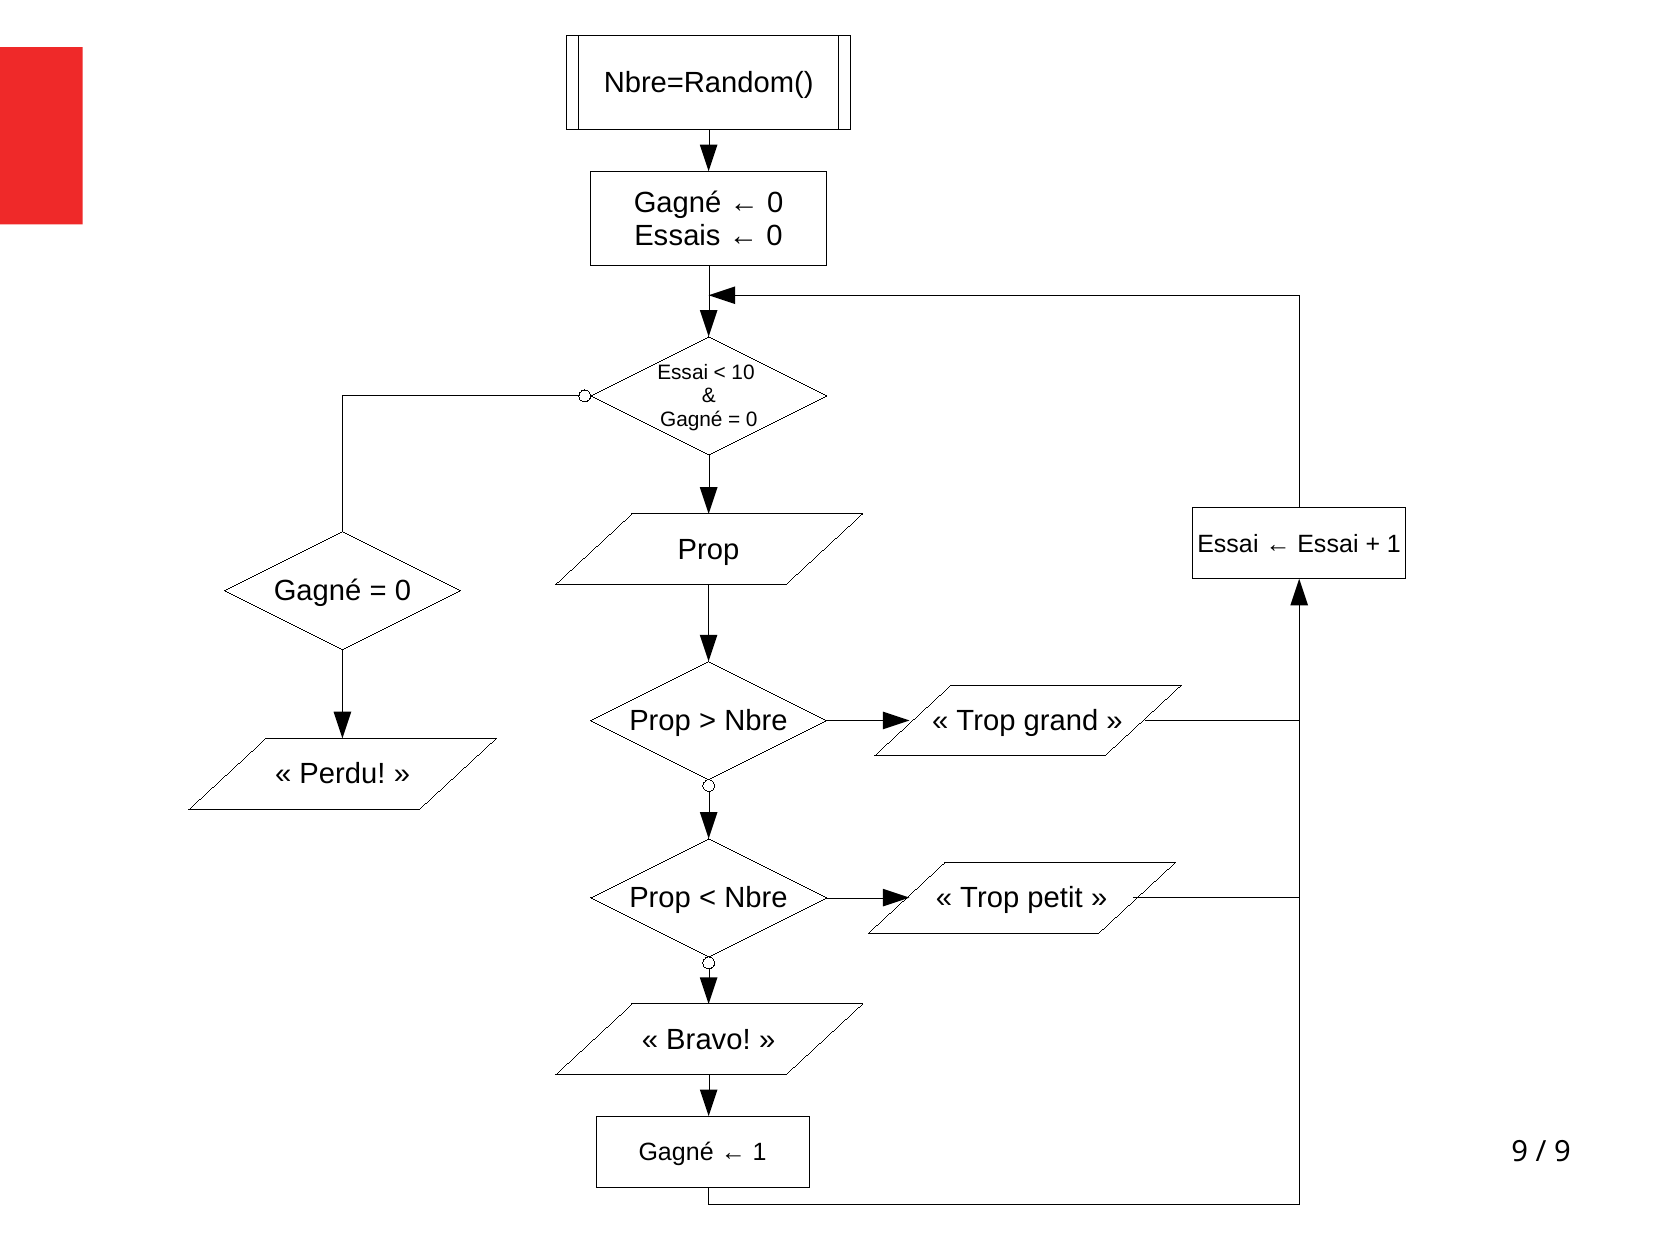

Nbre=Random()
Gagné ← 0
Essais ← 0
Essai < 10
&
Gagné = 0
Essai ← Essai + 1
Prop
Gagné = 0
Prop > Nbre
« Trop grand »
« Perdu! »
Prop < Nbre
« Trop petit »
« Bravo! »
Gagné ← 1
9